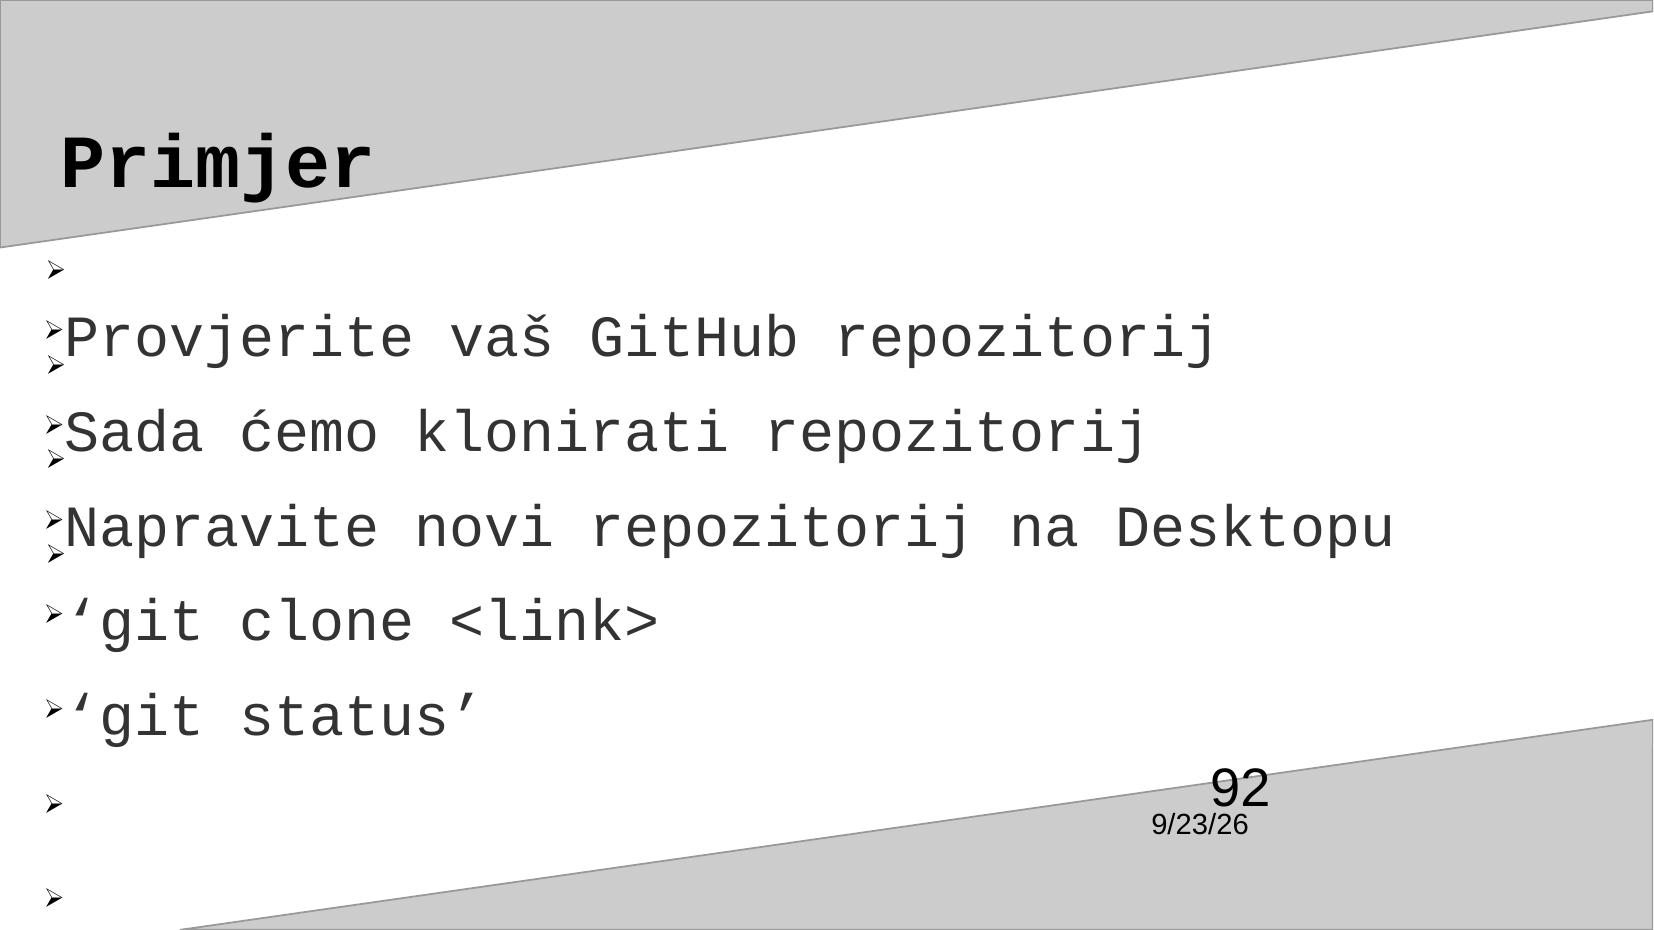

Primjer
#
Provjerite vaš GitHub repozitorij
Sada ćemo klonirati repozitorij
Napravite novi repozitorij na Desktopu
‘git clone <link>
‘git status’